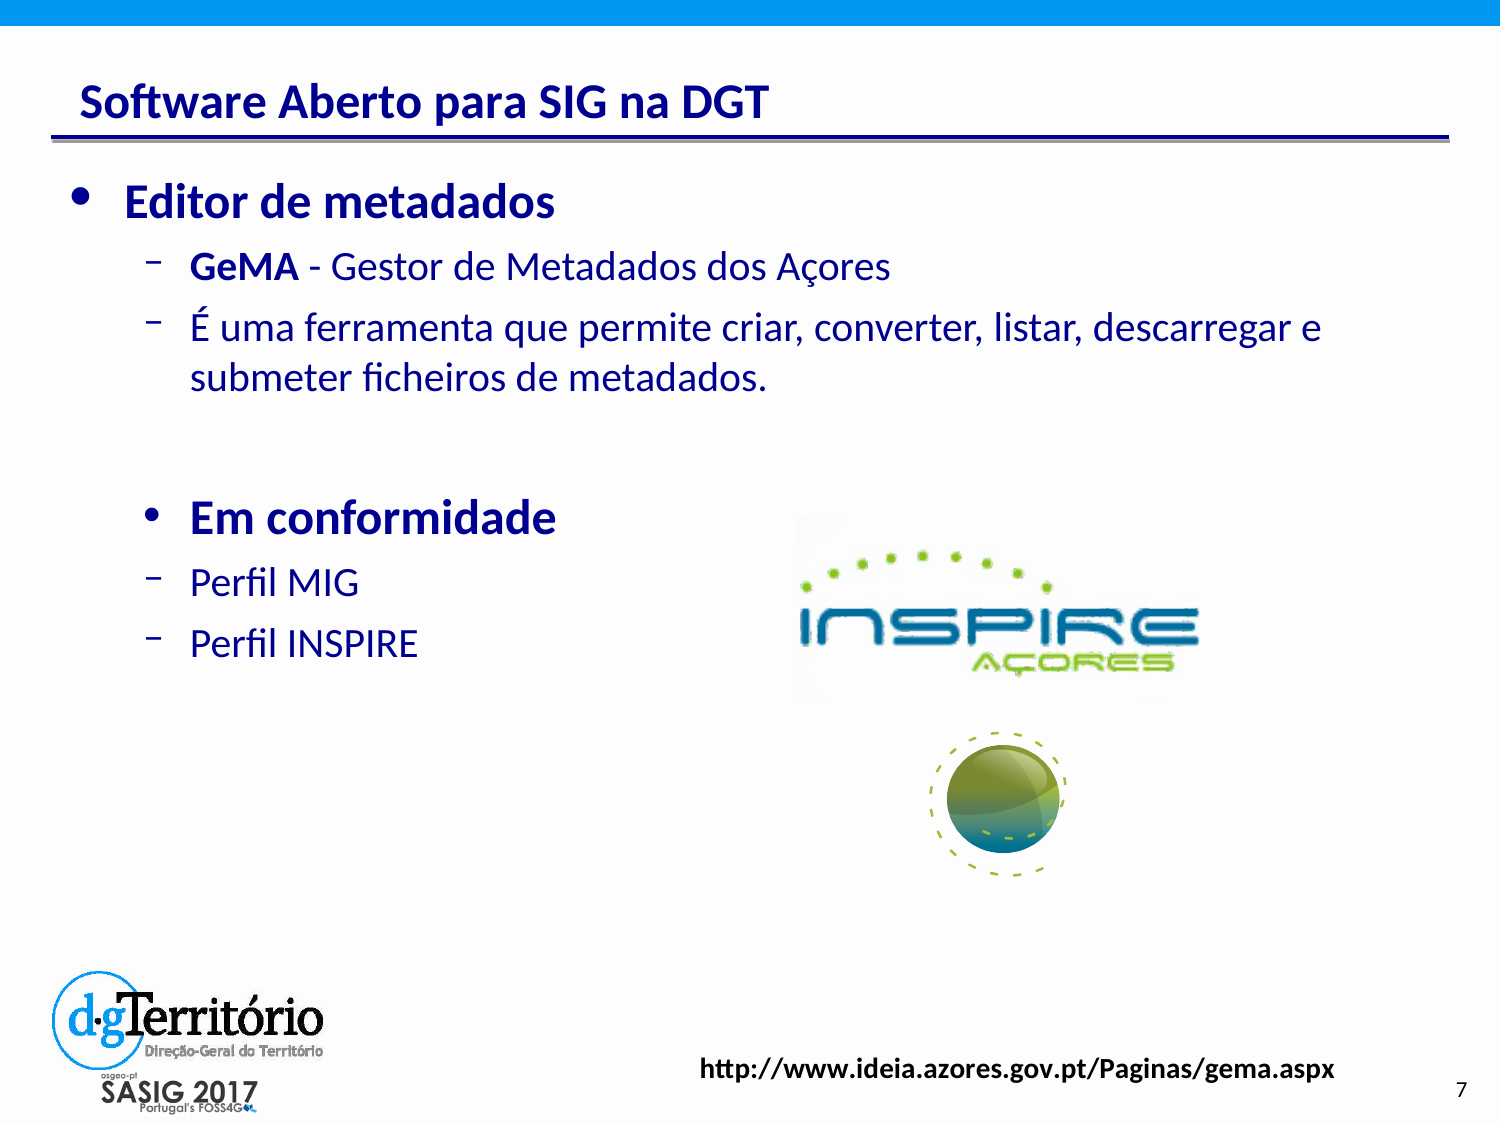

Software Aberto para SIG na DGT
# Editor de metadados
GeMA - Gestor de Metadados dos Açores
É uma ferramenta que permite criar, converter, listar, descarregar e submeter ficheiros de metadados.
Em conformidade
Perfil MIG
Perfil INSPIRE
http://www.ideia.azores.gov.pt/Paginas/gema.aspx